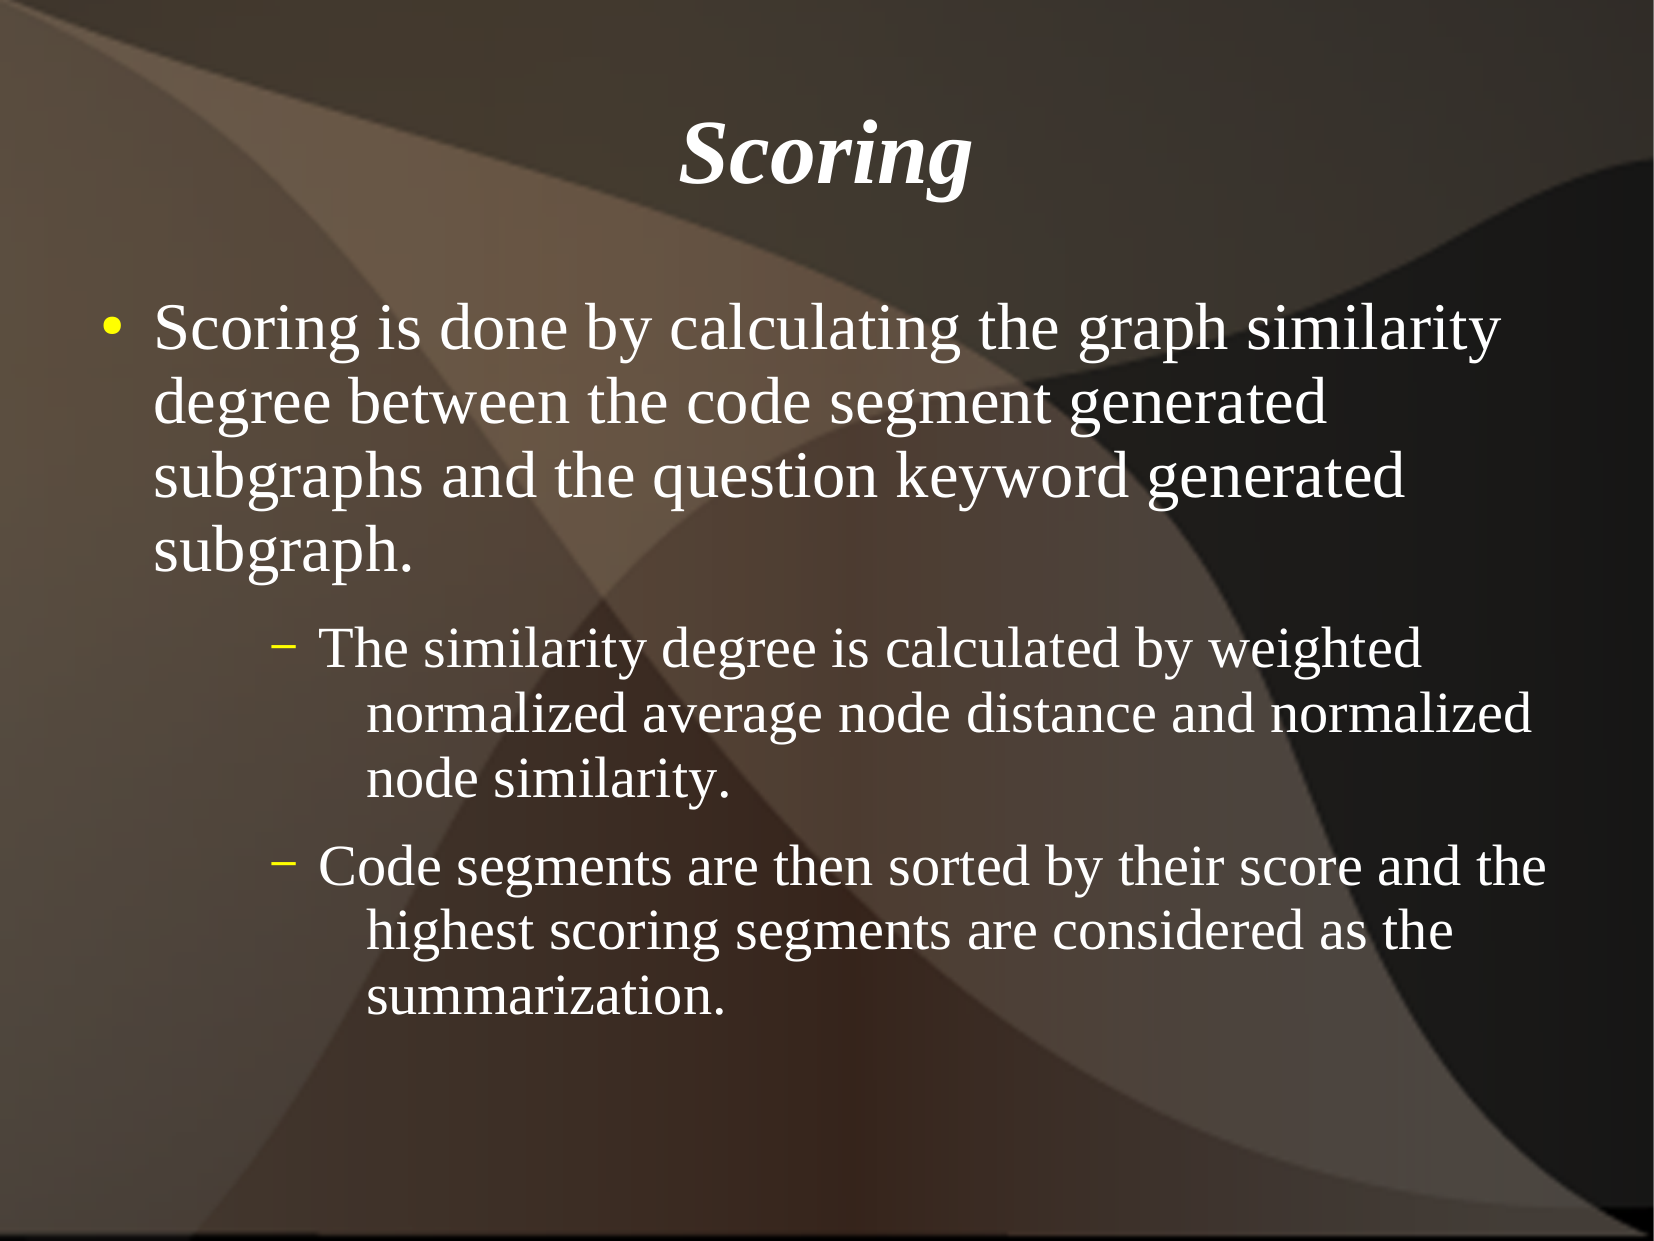

# Scoring
Scoring is done by calculating the graph similarity degree between the code segment generated subgraphs and the question keyword generated subgraph.
The similarity degree is calculated by weighted normalized average node distance and normalized node similarity.
Code segments are then sorted by their score and the highest scoring segments are considered as the summarization.